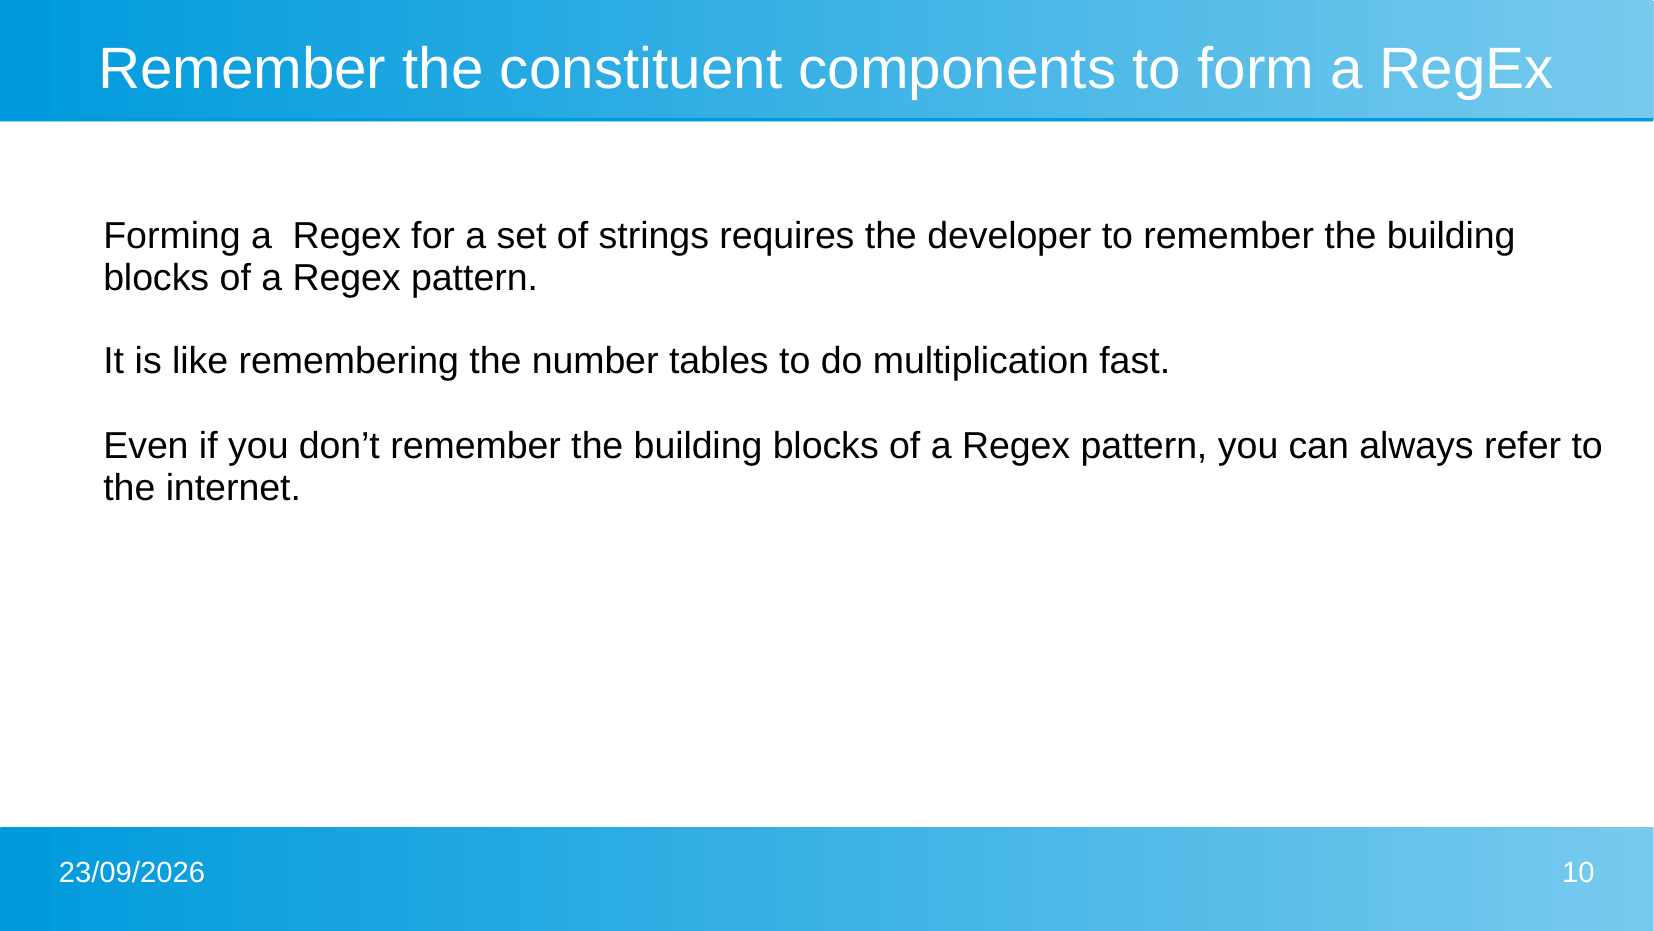

# Remember the constituent components to form a RegEx
Forming a Regex for a set of strings requires the developer to remember the building blocks of a Regex pattern.
It is like remembering the number tables to do multiplication fast.
Even if you don’t remember the building blocks of a Regex pattern, you can always refer to the internet.
10